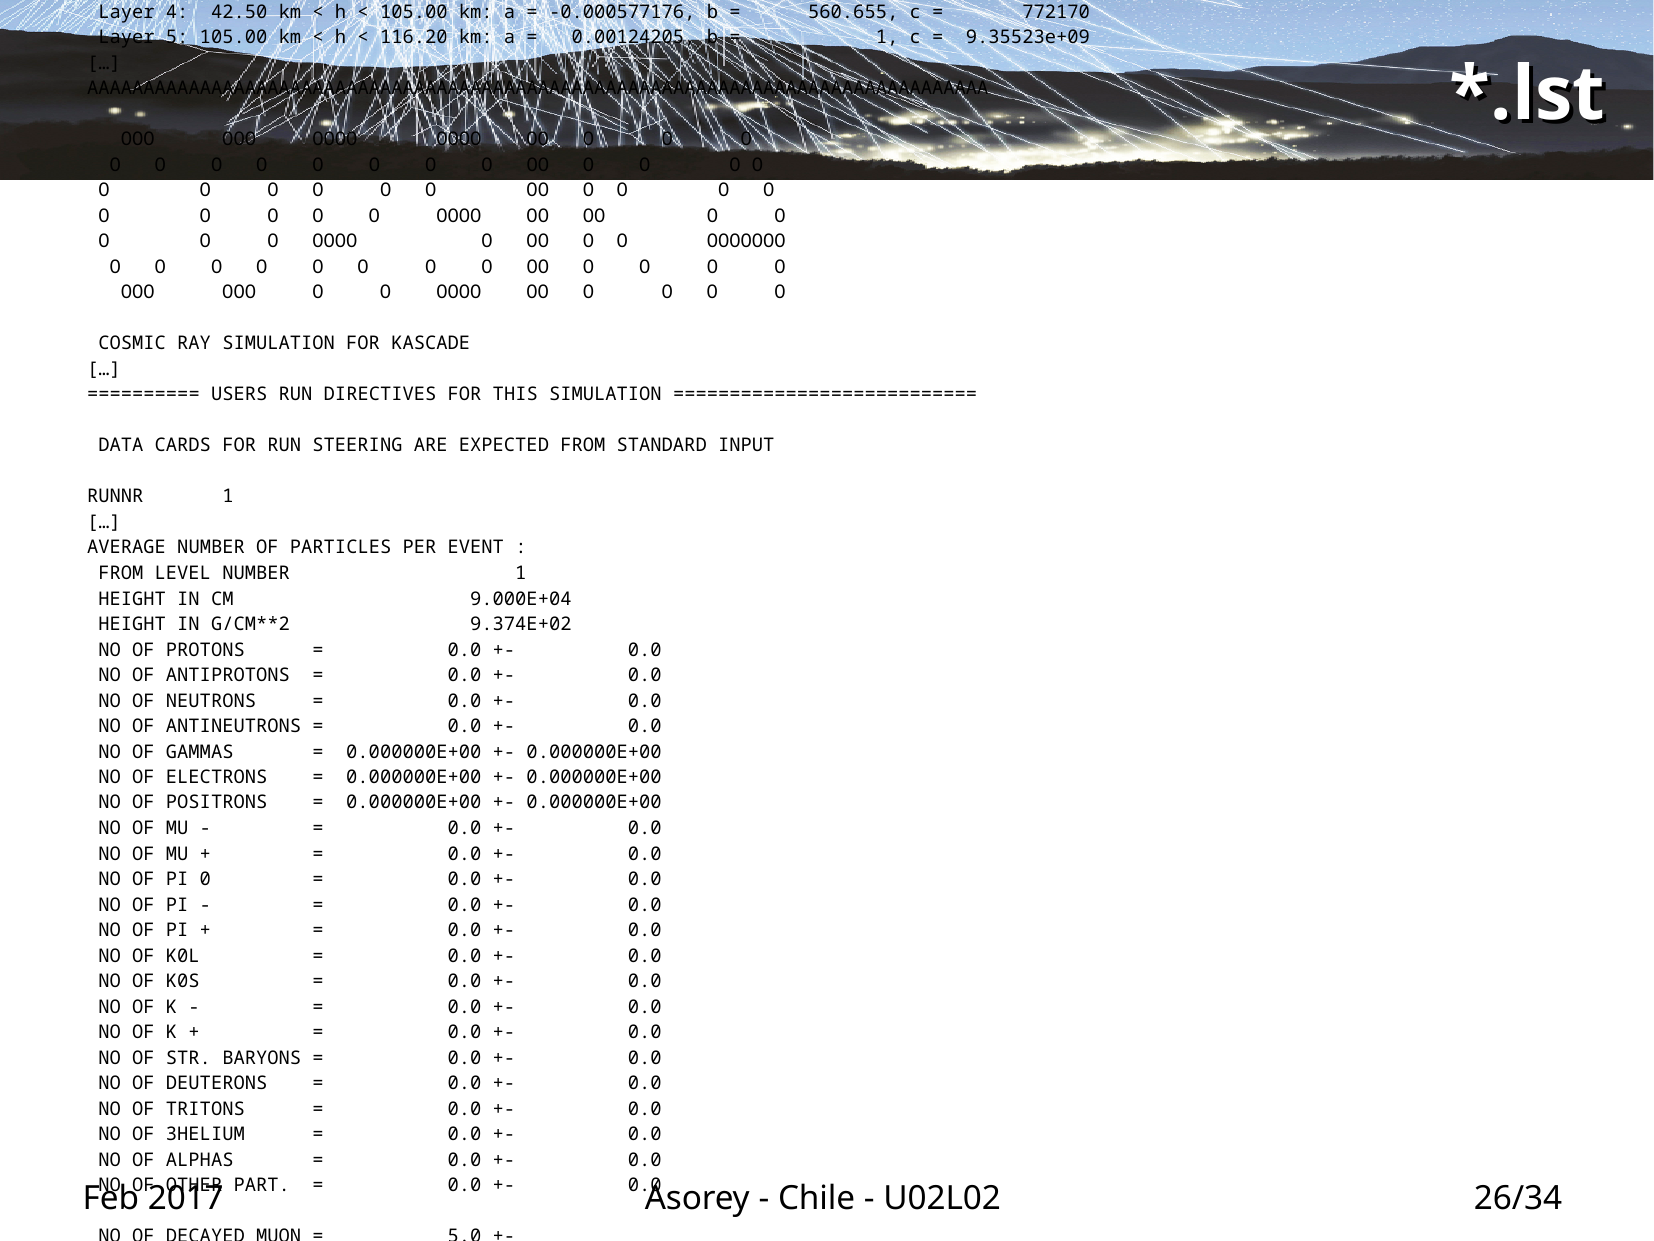

Atmospheric profile 1 with 50 levels read from file atmprof1.dat
 Results of the atmosphere fit:
 Layer 1: 0.00 km < h < 10.00 km: a = -135.708, b = 1174.01, c = 994186
 Layer 2: 10.00 km < h < 19.00 km: a = -22.0191, b = 1261.58, c = 721829
 Layer 3: 19.00 km < h < 42.50 km: a = 0.587399, b = 1350.34, c = 636143
 Layer 4: 42.50 km < h < 105.00 km: a = -0.000577176, b = 560.655, c = 772170
 Layer 5: 105.00 km < h < 116.20 km: a = 0.00124205, b = 1, c = 9.35523e+09
[…]
AAAAAAAAAAAAAAAAAAAAAAAAAAAAAAAAAAAAAAAAAAAAAAAAAAAAAAAAAAAAAAAAAAAAAAAAAAAAAAAA
 OOO OOO OOOO OOOO OO O O O
 O O O O O O O O OO O O O O
 O O O O O O OO O O O O
 O O O O O OOOO OO OO O O
 O O O OOOO O OO O O OOOOOOO
 O O O O O O O O OO O O O O
 OOO OOO O O OOOO OO O O O O
 COSMIC RAY SIMULATION FOR KASCADE
[…]
========== USERS RUN DIRECTIVES FOR THIS SIMULATION ===========================
 DATA CARDS FOR RUN STEERING ARE EXPECTED FROM STANDARD INPUT
RUNNR 1
[…]
AVERAGE NUMBER OF PARTICLES PER EVENT :
 FROM LEVEL NUMBER 1
 HEIGHT IN CM 9.000E+04
 HEIGHT IN G/CM**2 9.374E+02
 NO OF PROTONS = 0.0 +- 0.0
 NO OF ANTIPROTONS = 0.0 +- 0.0
 NO OF NEUTRONS = 0.0 +- 0.0
 NO OF ANTINEUTRONS = 0.0 +- 0.0
 NO OF GAMMAS = 0.000000E+00 +- 0.000000E+00
 NO OF ELECTRONS = 0.000000E+00 +- 0.000000E+00
 NO OF POSITRONS = 0.000000E+00 +- 0.000000E+00
 NO OF MU - = 0.0 +- 0.0
 NO OF MU + = 0.0 +- 0.0
 NO OF PI 0 = 0.0 +- 0.0
 NO OF PI - = 0.0 +- 0.0
 NO OF PI + = 0.0 +- 0.0
 NO OF K0L = 0.0 +- 0.0
 NO OF K0S = 0.0 +- 0.0
 NO OF K - = 0.0 +- 0.0
 NO OF K + = 0.0 +- 0.0
 NO OF STR. BARYONS = 0.0 +- 0.0
 NO OF DEUTERONS = 0.0 +- 0.0
 NO OF TRITONS = 0.0 +- 0.0
 NO OF 3HELIUM = 0.0 +- 0.0
 NO OF ALPHAS = 0.0 +- 0.0
 NO OF OTHER PART. = 0.0 +- 0.0
 NO OF DECAYED MUON = 5.0 +-
 PRESENT TIME : 02.05.2013 11:29:53
 ========== END OF RUN ================================================
# *.lst
Feb 2017
Asorey - Chile - U02L02
26